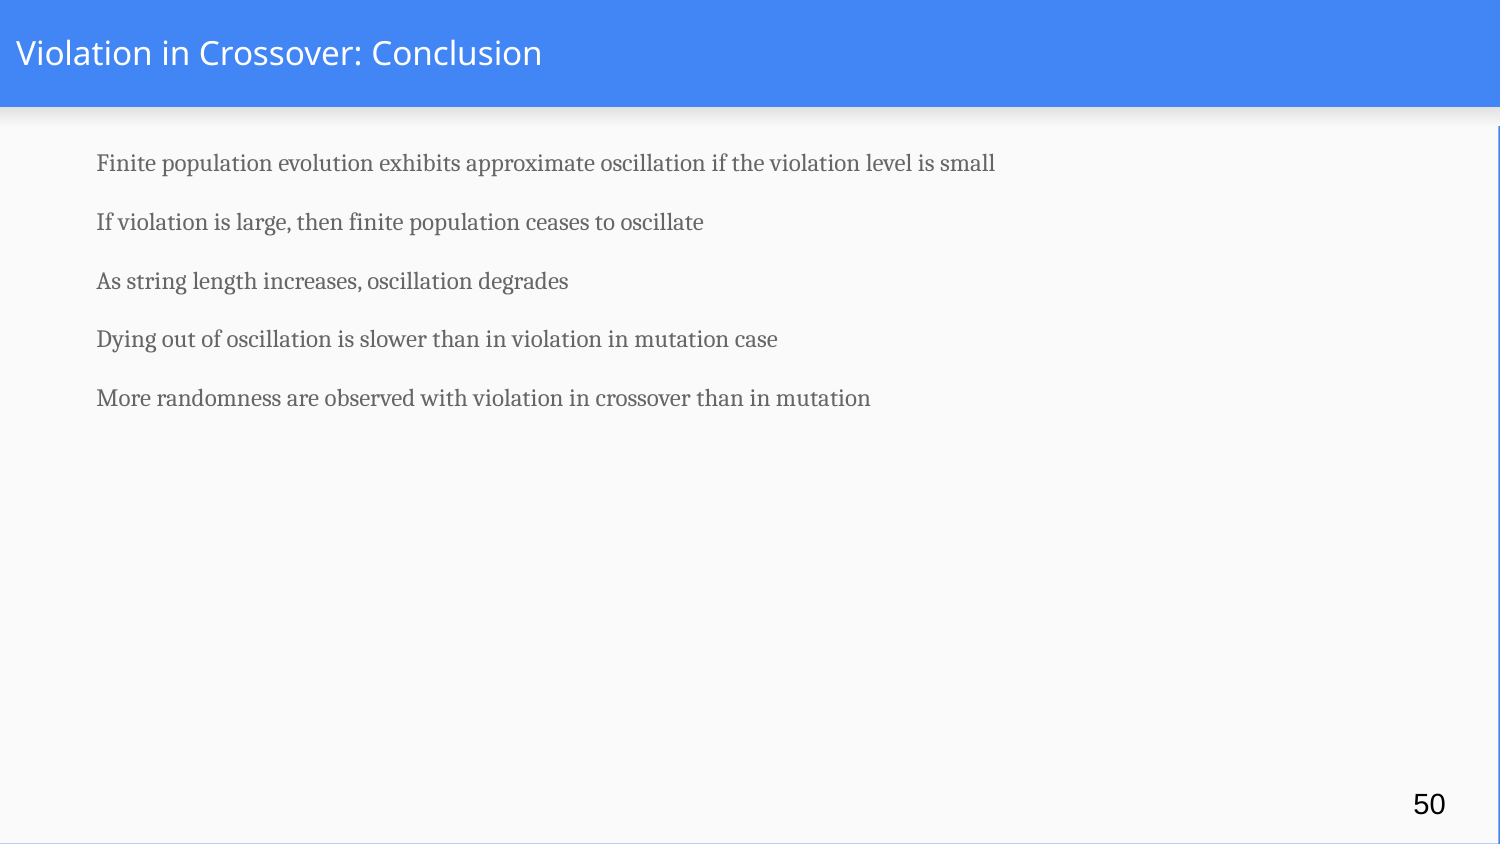

# Violation in Crossover: Conclusion
Finite population evolution exhibits approximate oscillation if the violation level is small
If violation is large, then finite population ceases to oscillate
As string length increases, oscillation degrades
Dying out of oscillation is slower than in violation in mutation case
More randomness are observed with violation in crossover than in mutation
50